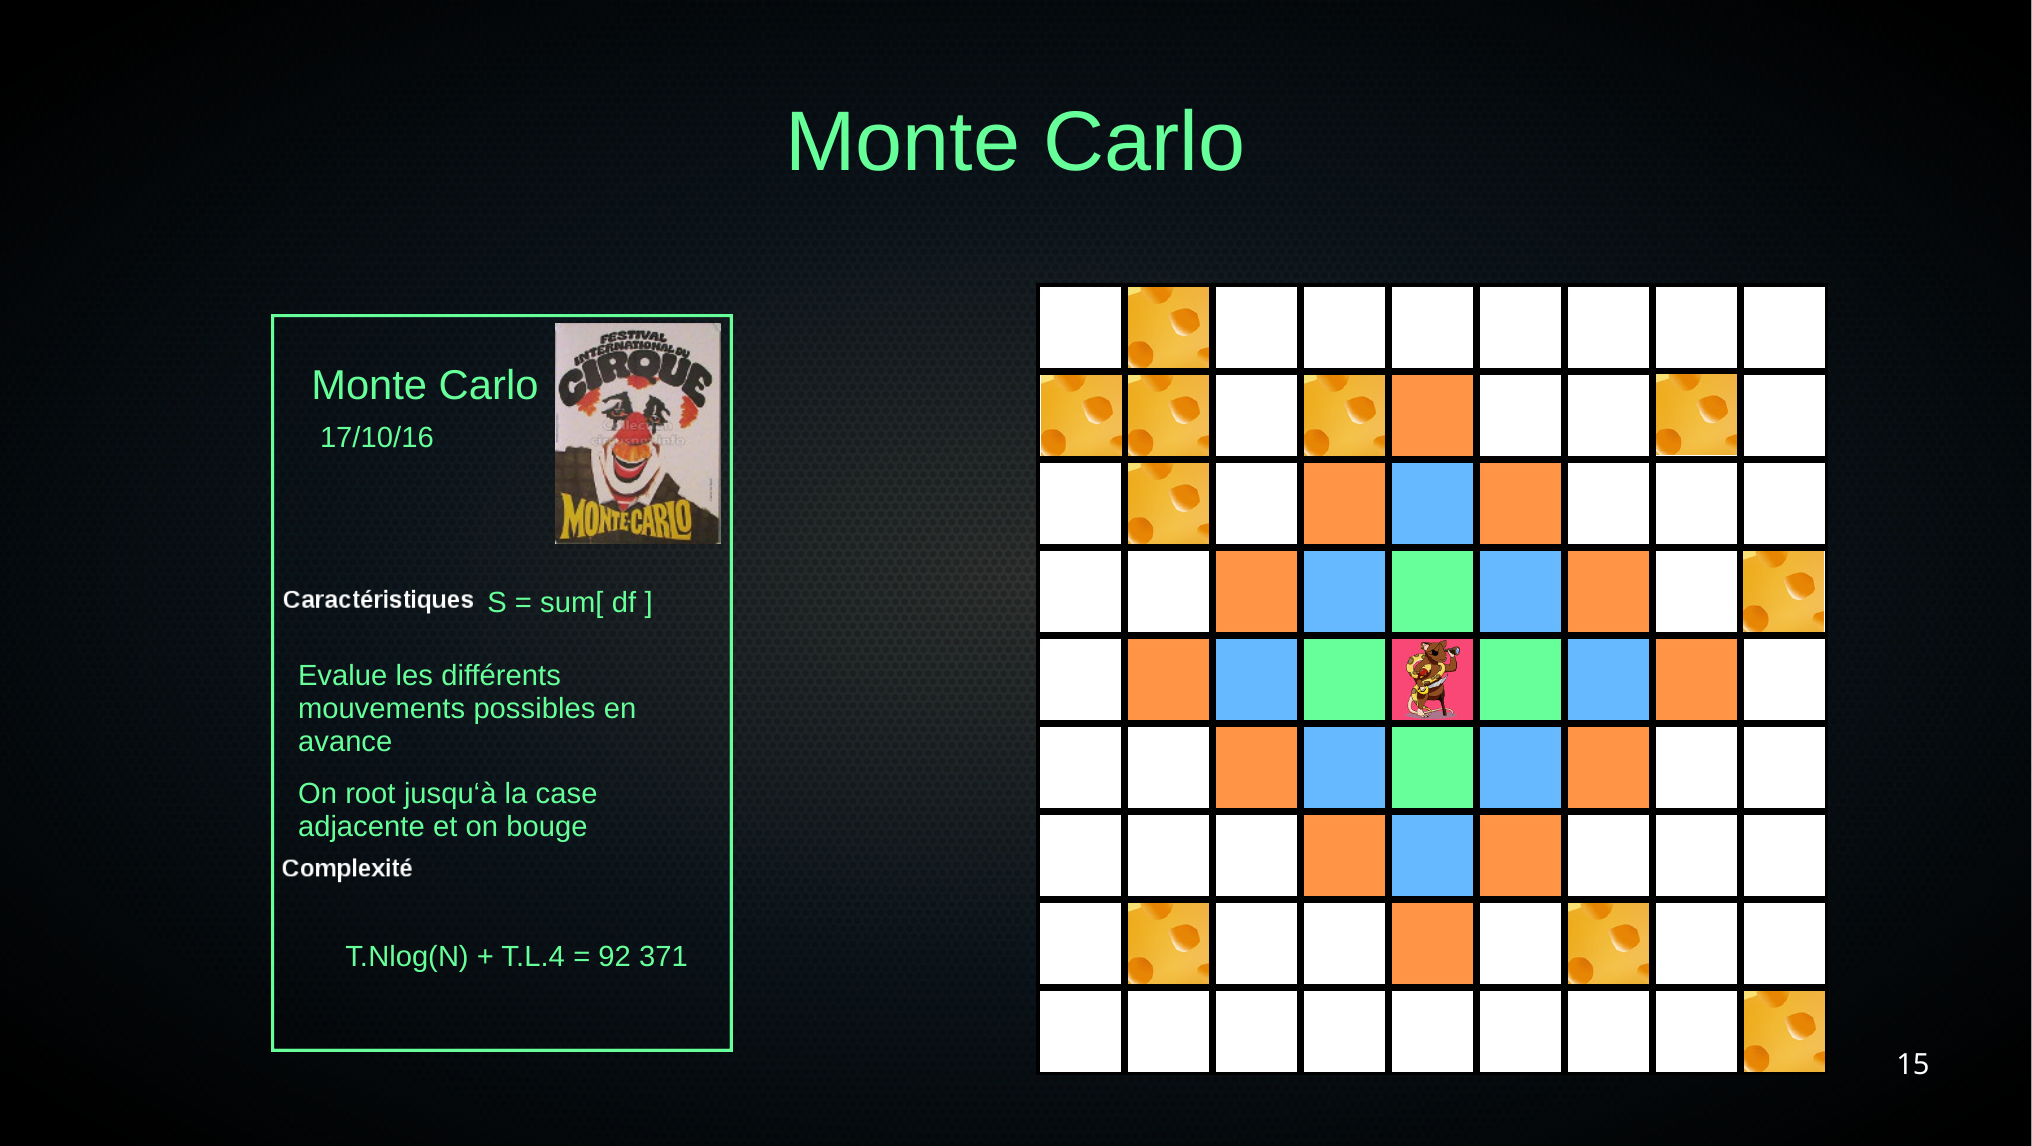

# Monte Carlo
Monte Carlo
17/10/16
S = sum[ df ]
Evalue les différents mouvements possibles en avance
On root jusqu‘à la case adjacente et on bouge
T.Nlog(N) + T.L.4 = 92 371
15